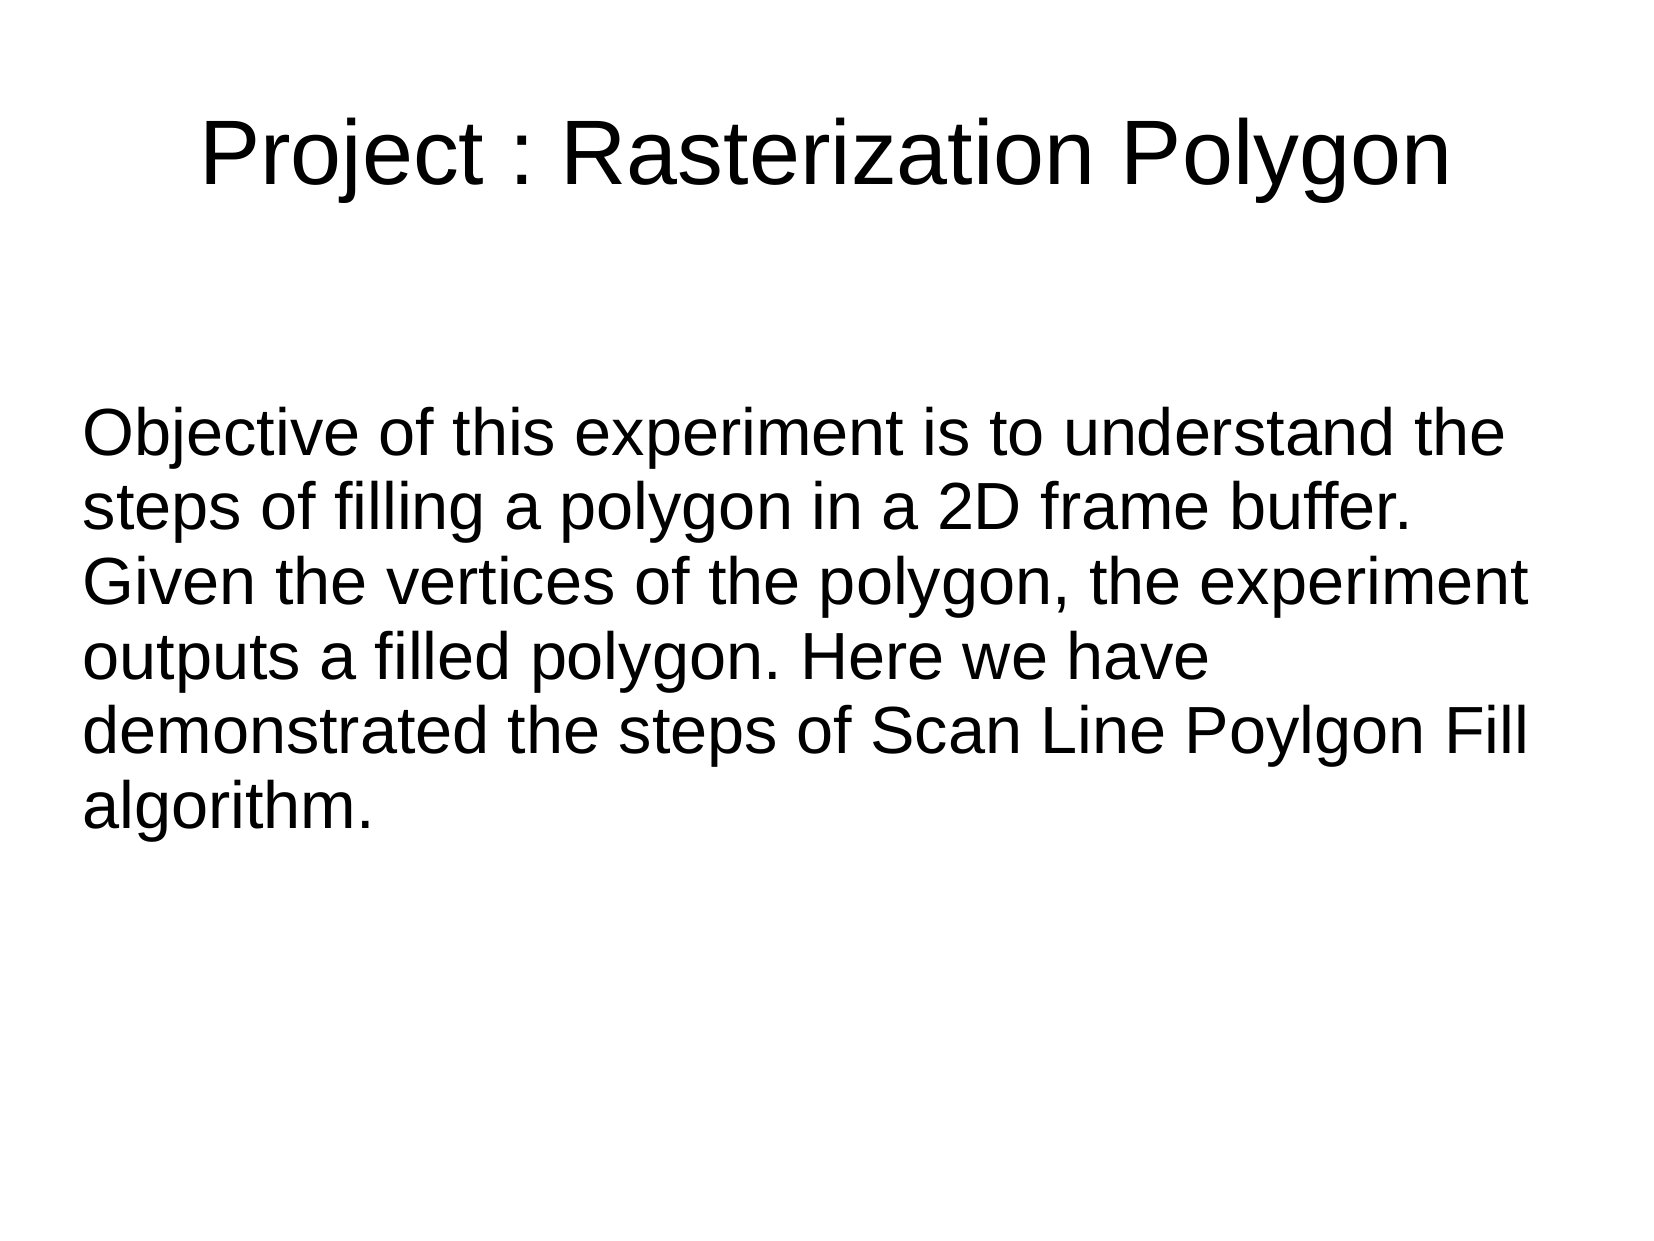

# Project : Rasterization Polygon
Objective of this experiment is to understand the steps of filling a polygon in a 2D frame buffer. Given the vertices of the polygon, the experiment outputs a filled polygon. Here we have demonstrated the steps of Scan Line Poylgon Fill algorithm.